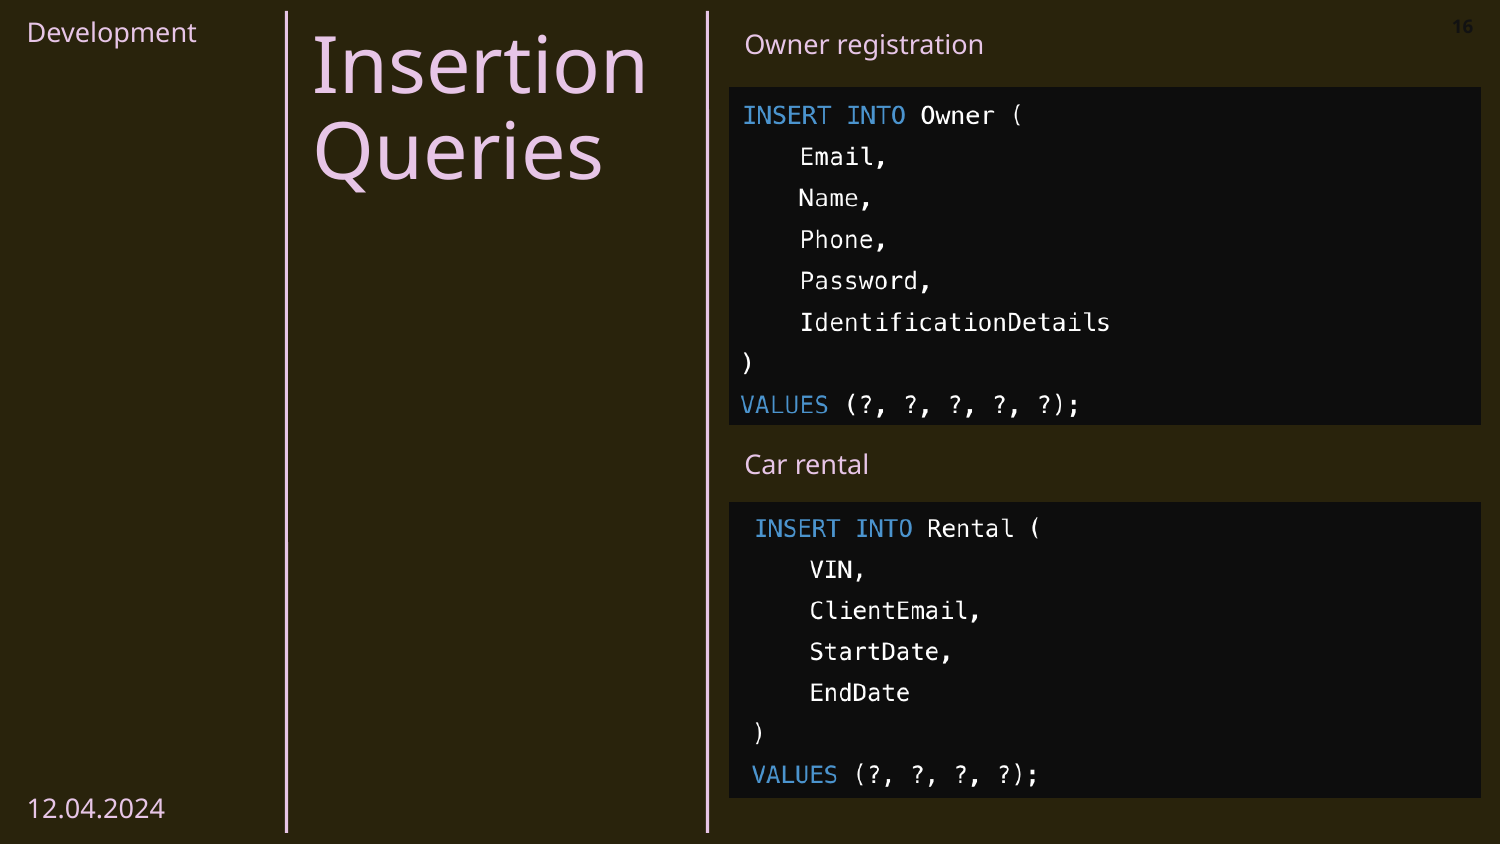

Development
# Insertion Queries
Owner registration
Car rental
12.04.2024